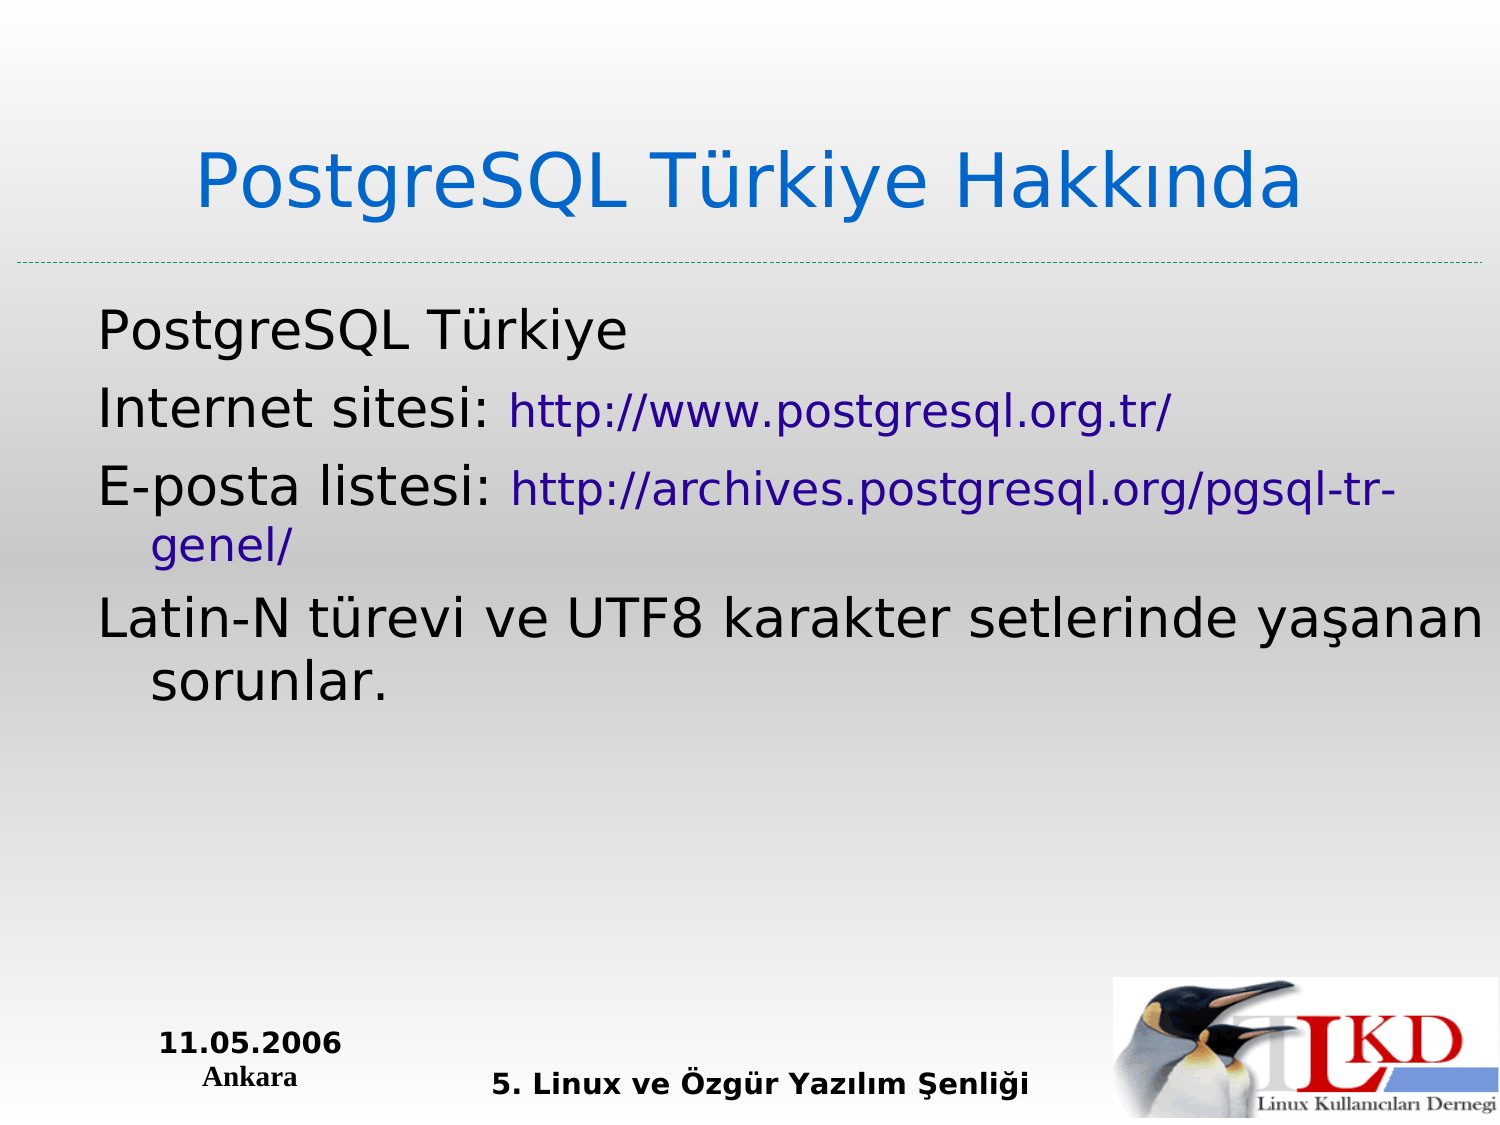

# PostgreSQL Türkiye Hakkında
PostgreSQL Türkiye
Internet sitesi: http://www.postgresql.org.tr/
E-posta listesi: http://archives.postgresql.org/pgsql-tr-genel/
Latin-N türevi ve UTF8 karakter setlerinde yaşanan sorunlar.